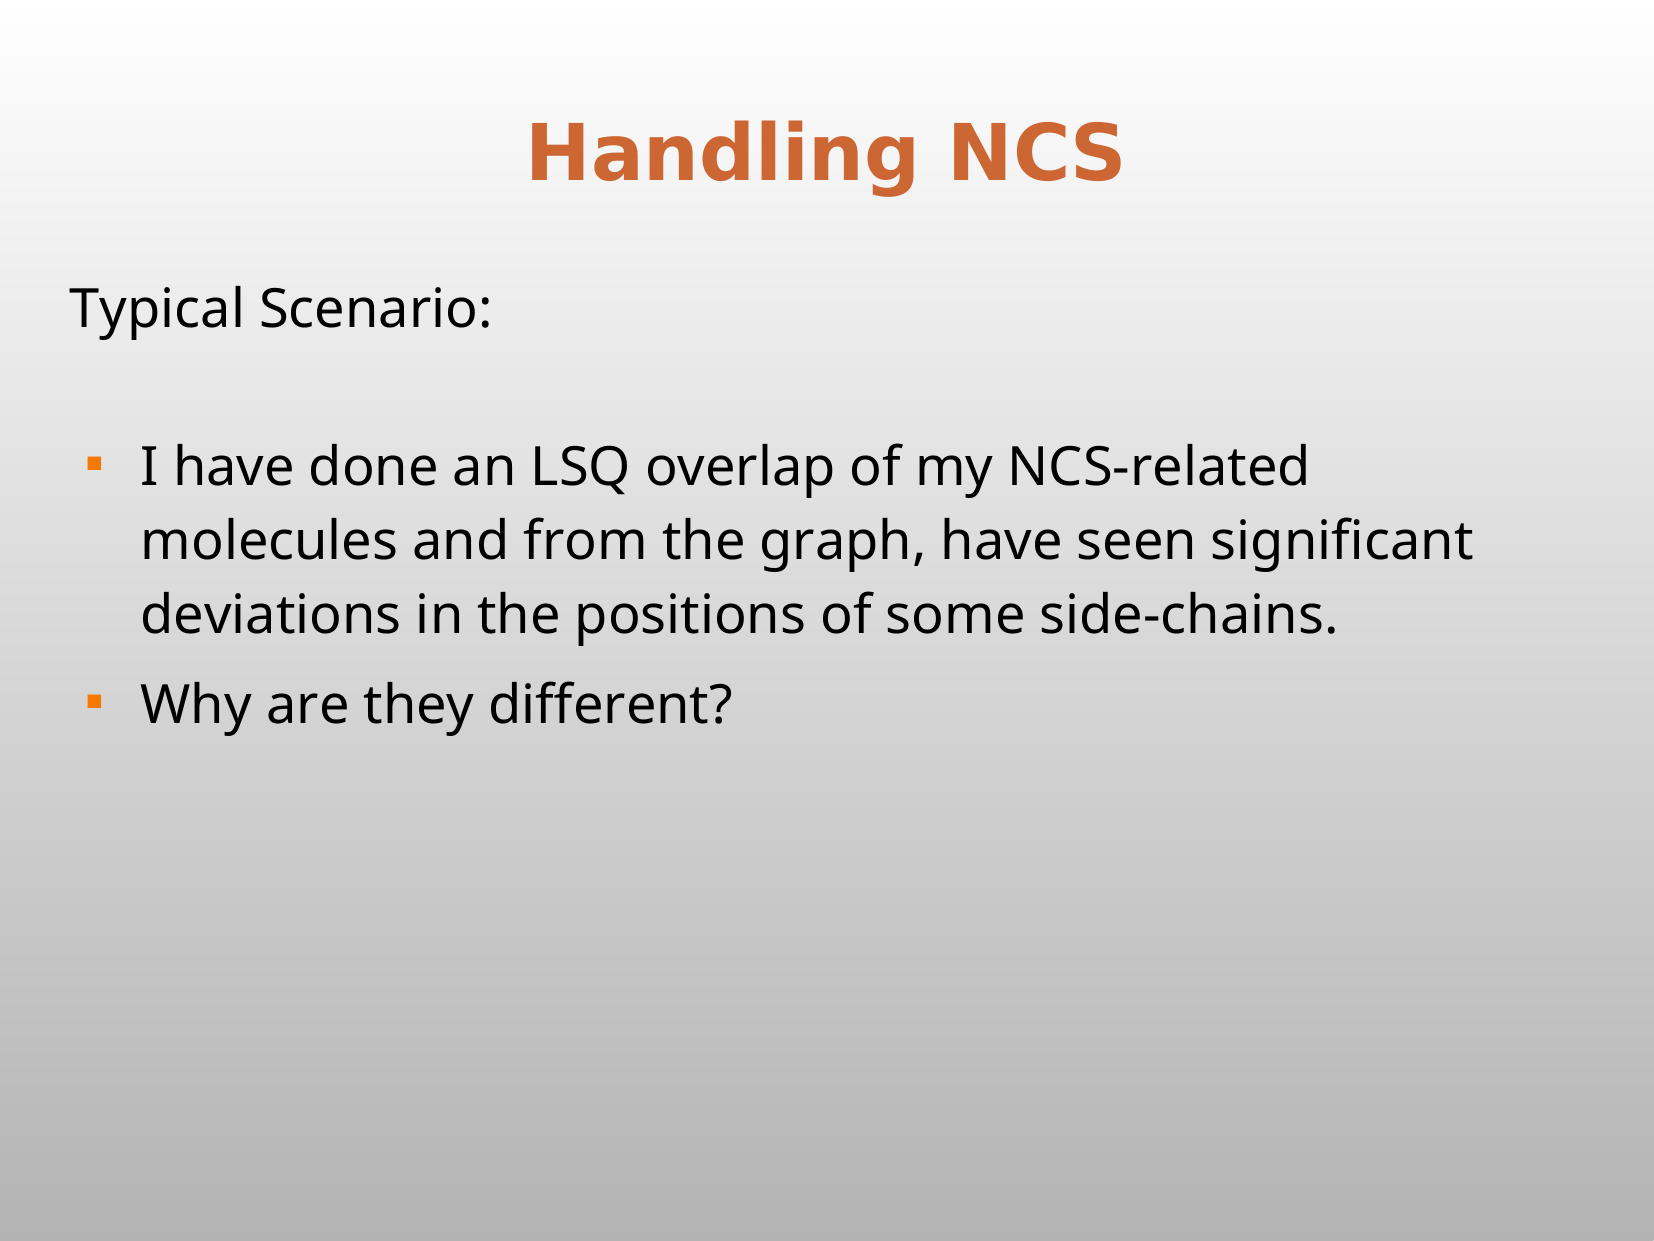

# Handling NCS
Typical Scenario:
I have done an LSQ overlap of my NCS-related molecules and from the graph, have seen significant deviations in the positions of some side-chains.
Why are they different?